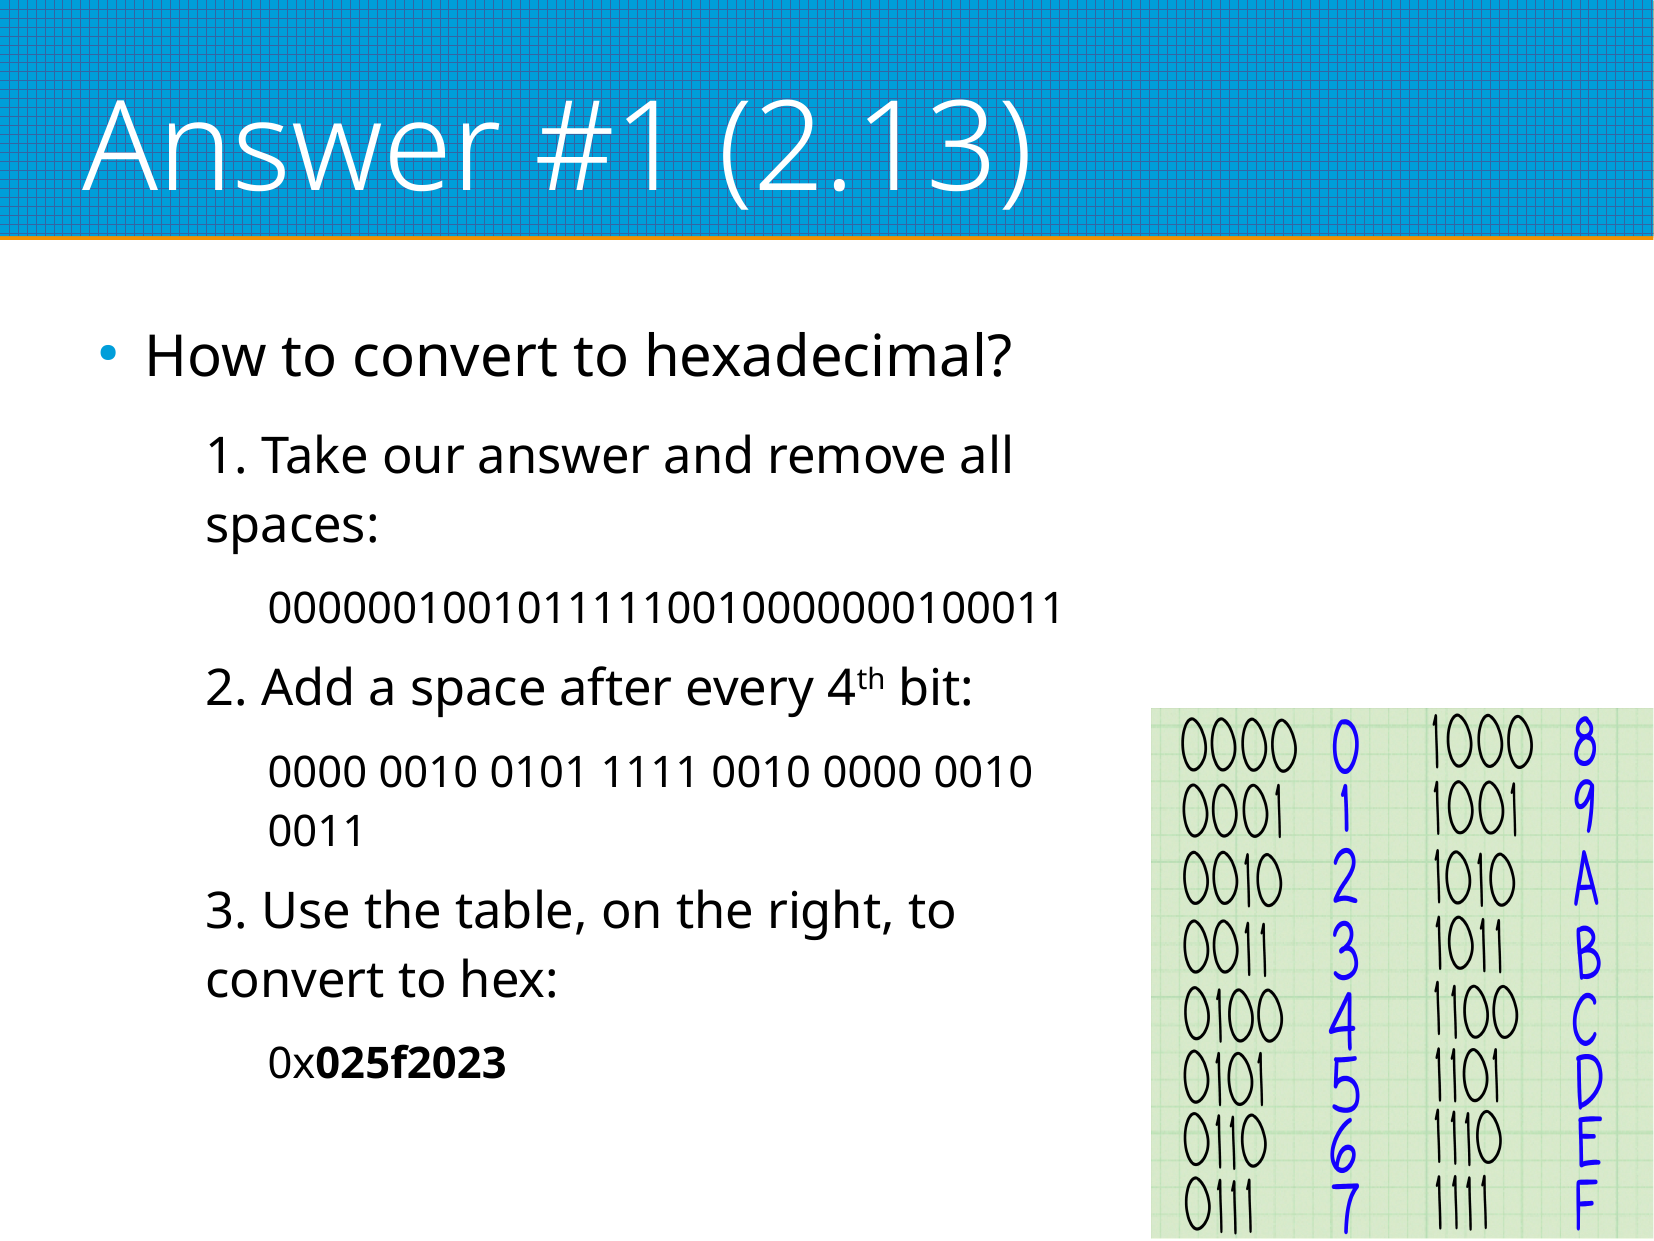

# Answer #1 (2.13)
How to convert to hexadecimal?
1. Take our answer and remove all spaces:
00000010010111110010000000100011
2. Add a space after every 4th bit:
0000 0010 0101 1111 0010 0000 0010 0011
3. Use the table, on the right, to convert to hex:
0x025f2023